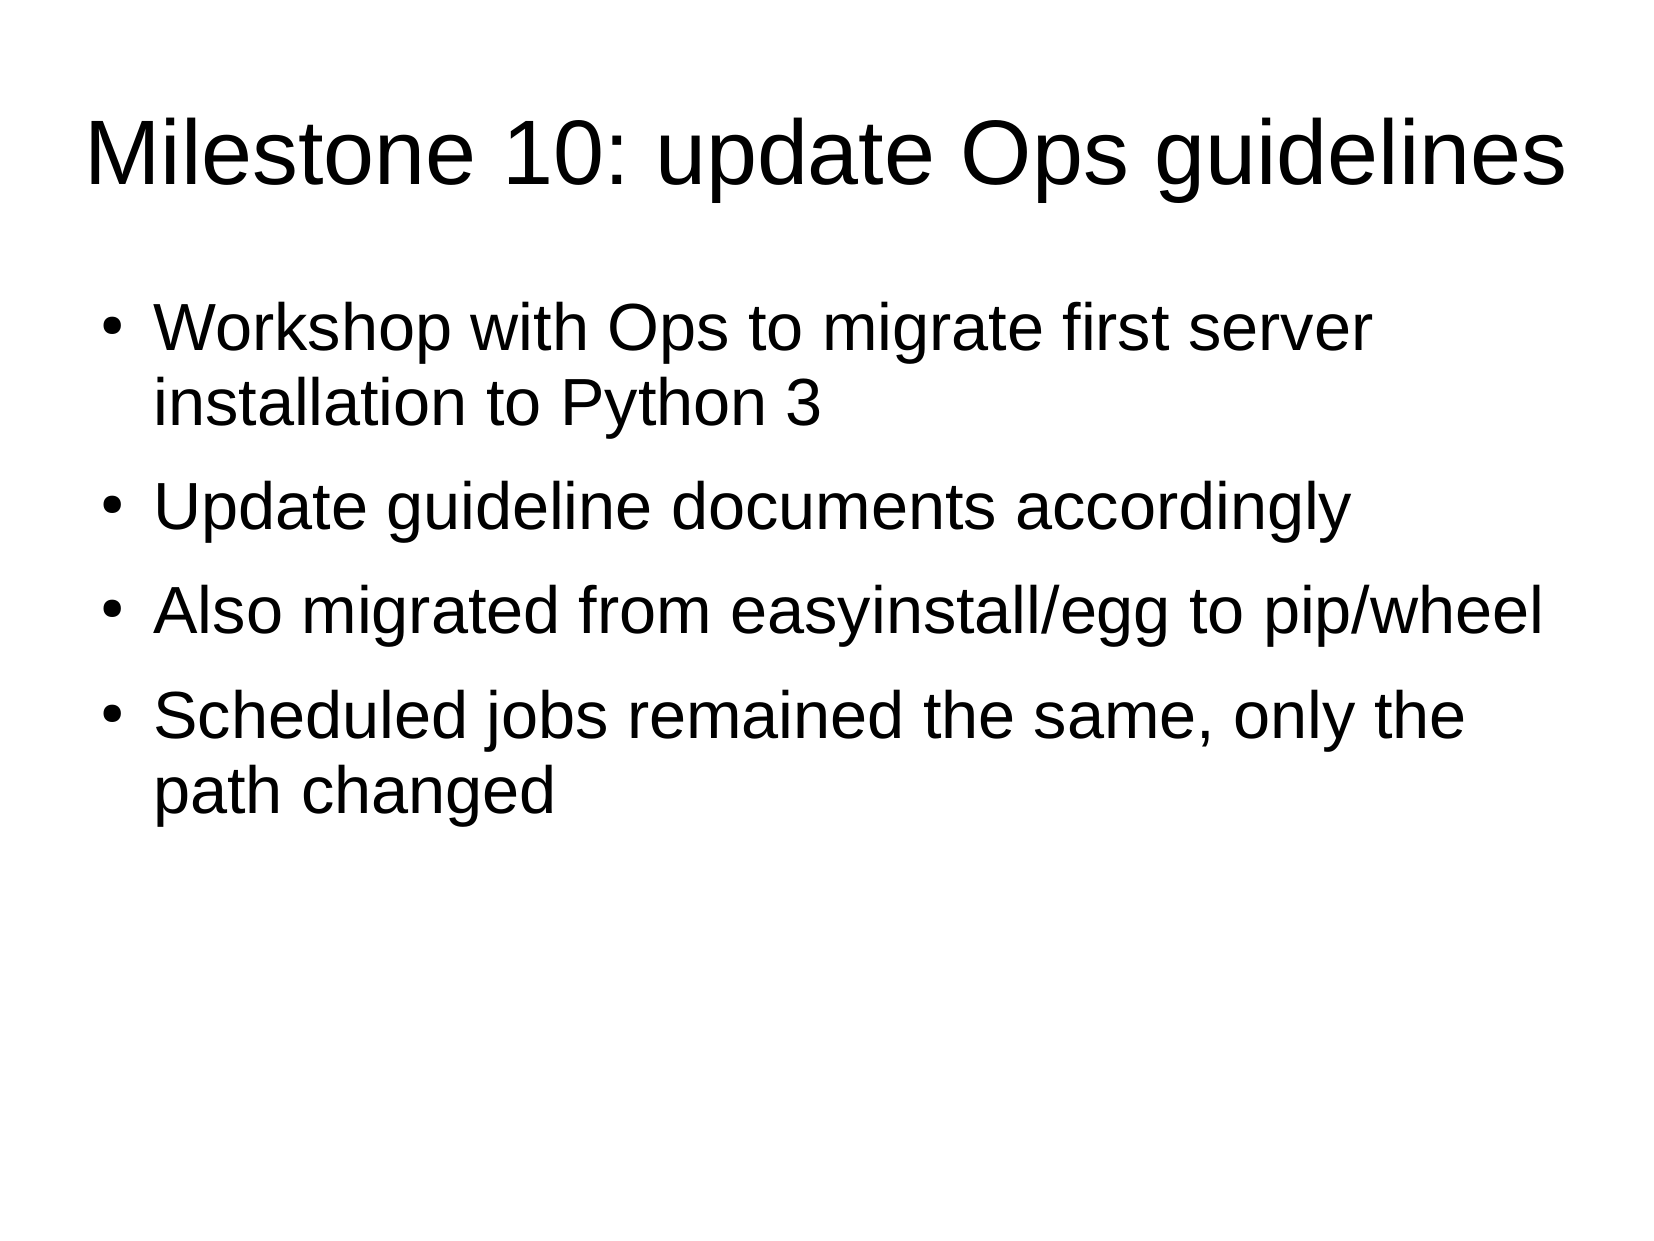

# Milestone 10: update Ops guidelines
Workshop with Ops to migrate first server installation to Python 3
Update guideline documents accordingly
Also migrated from easyinstall/egg to pip/wheel
Scheduled jobs remained the same, only the path changed